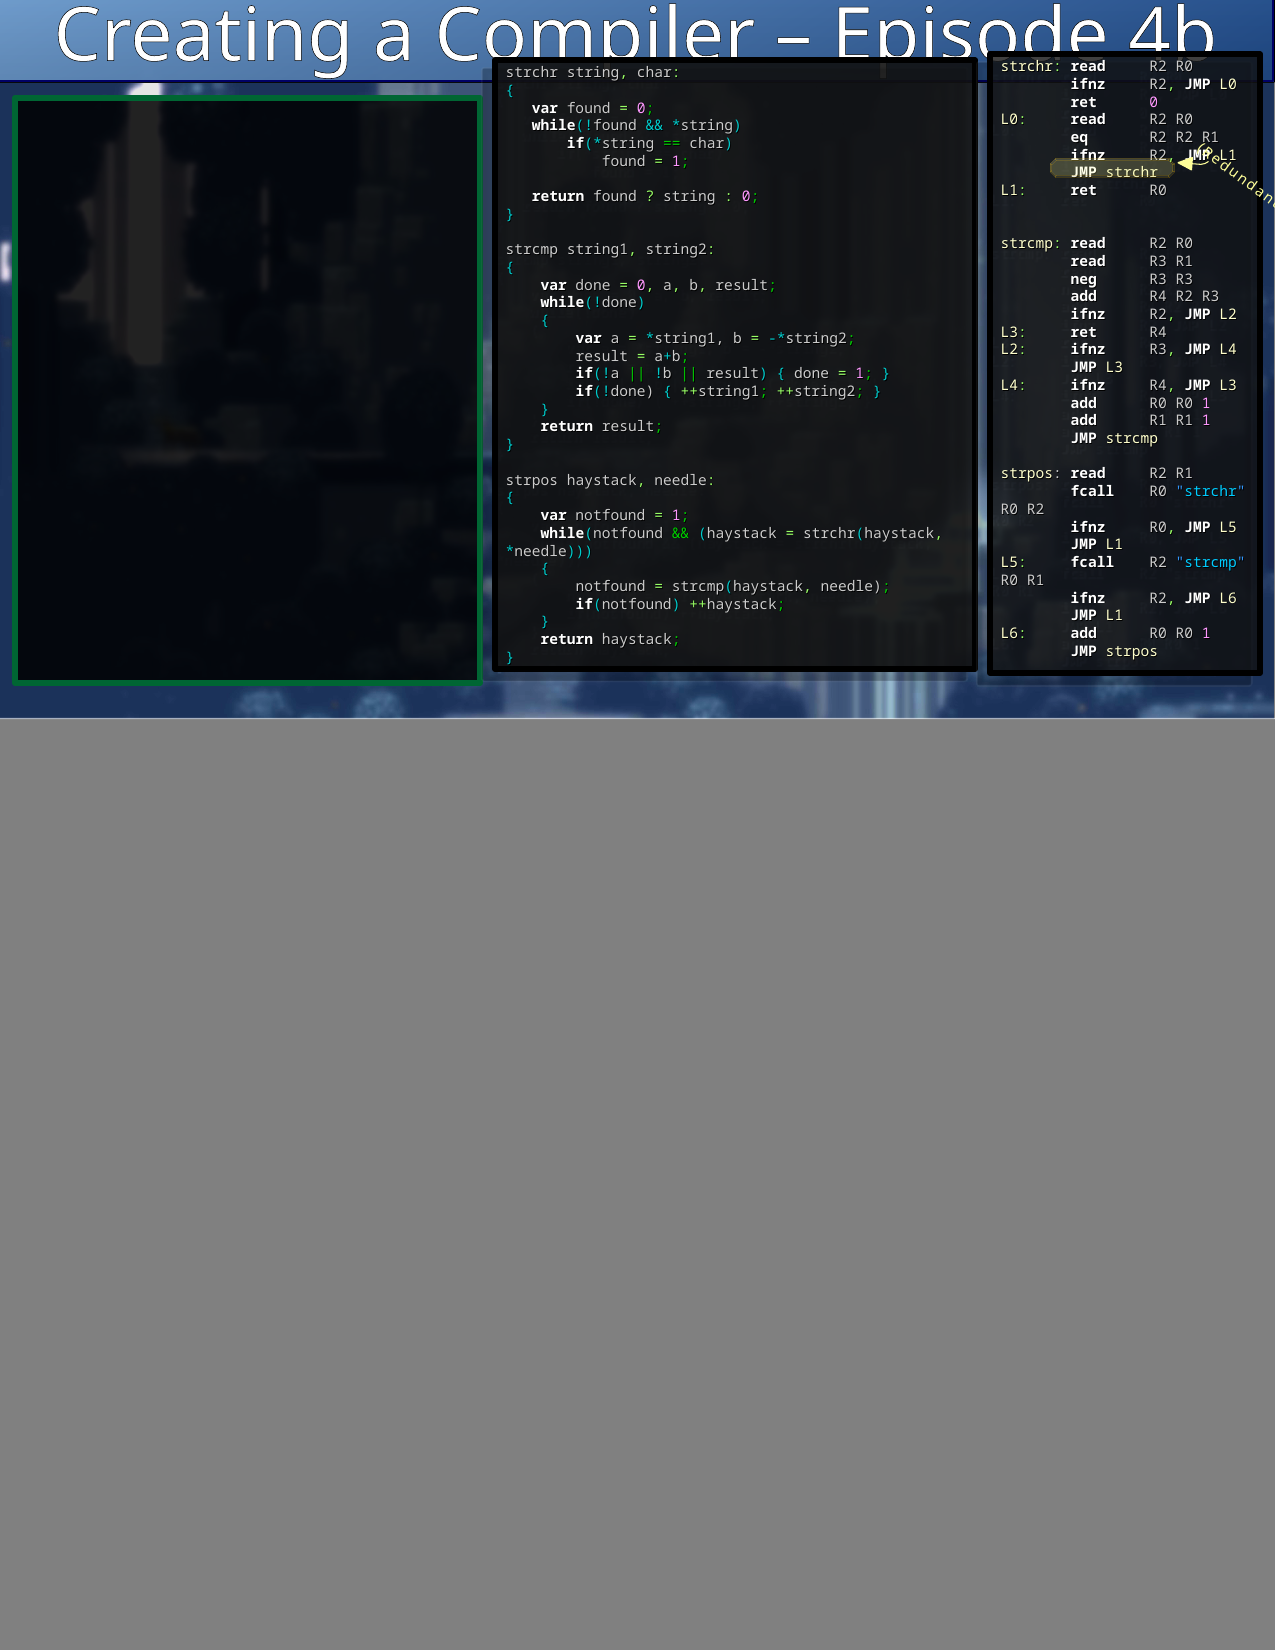

# Creating a Compiler – Episode 4b
strchr: read R2 R0
 ifnz R2, JMP L0
 ret 0
L0: read R2 R0
 eq R2 R2 R1
 ifnz R2, JMP L1
 JMP strchr
L1: ret R0
strcmp: read R2 R0
 read R3 R1
 neg R3 R3
 add R4 R2 R3
 ifnz R2, JMP L2
L3: ret R4
L2: ifnz R3, JMP L4
 JMP L3
L4: ifnz R4, JMP L3
 add R0 R0 1
 add R1 R1 1
 JMP strcmp
strpos: read R2 R1
 fcall R0 "strchr" R0 R2
 ifnz R0, JMP L5
 JMP L1
L5: fcall R2 "strcmp" R0 R1
 ifnz R2, JMP L6
 JMP L1
L6: add R0 R0 1
 JMP strpos
strchr string, char:
{
 var found = 0;
 while(!found && *string)
 if(*string == char)
 found = 1;
 return found ? string : 0;
}
strcmp string1, string2:
{
 var done = 0, a, b, result;
 while(!done)
 {
 var a = *string1, b = -*string2;
 result = a+b;
 if(!a || !b || result) { done = 1; }
 if(!done) { ++string1; ++string2; }
 }
 return result;
}
strpos haystack, needle:
{
 var notfound = 1;
 while(notfound && (haystack = strchr(haystack, *needle)))
 {
 notfound = strcmp(haystack, needle);
 if(notfound) ++haystack;
 }
 return haystack;
}
(Redundant)